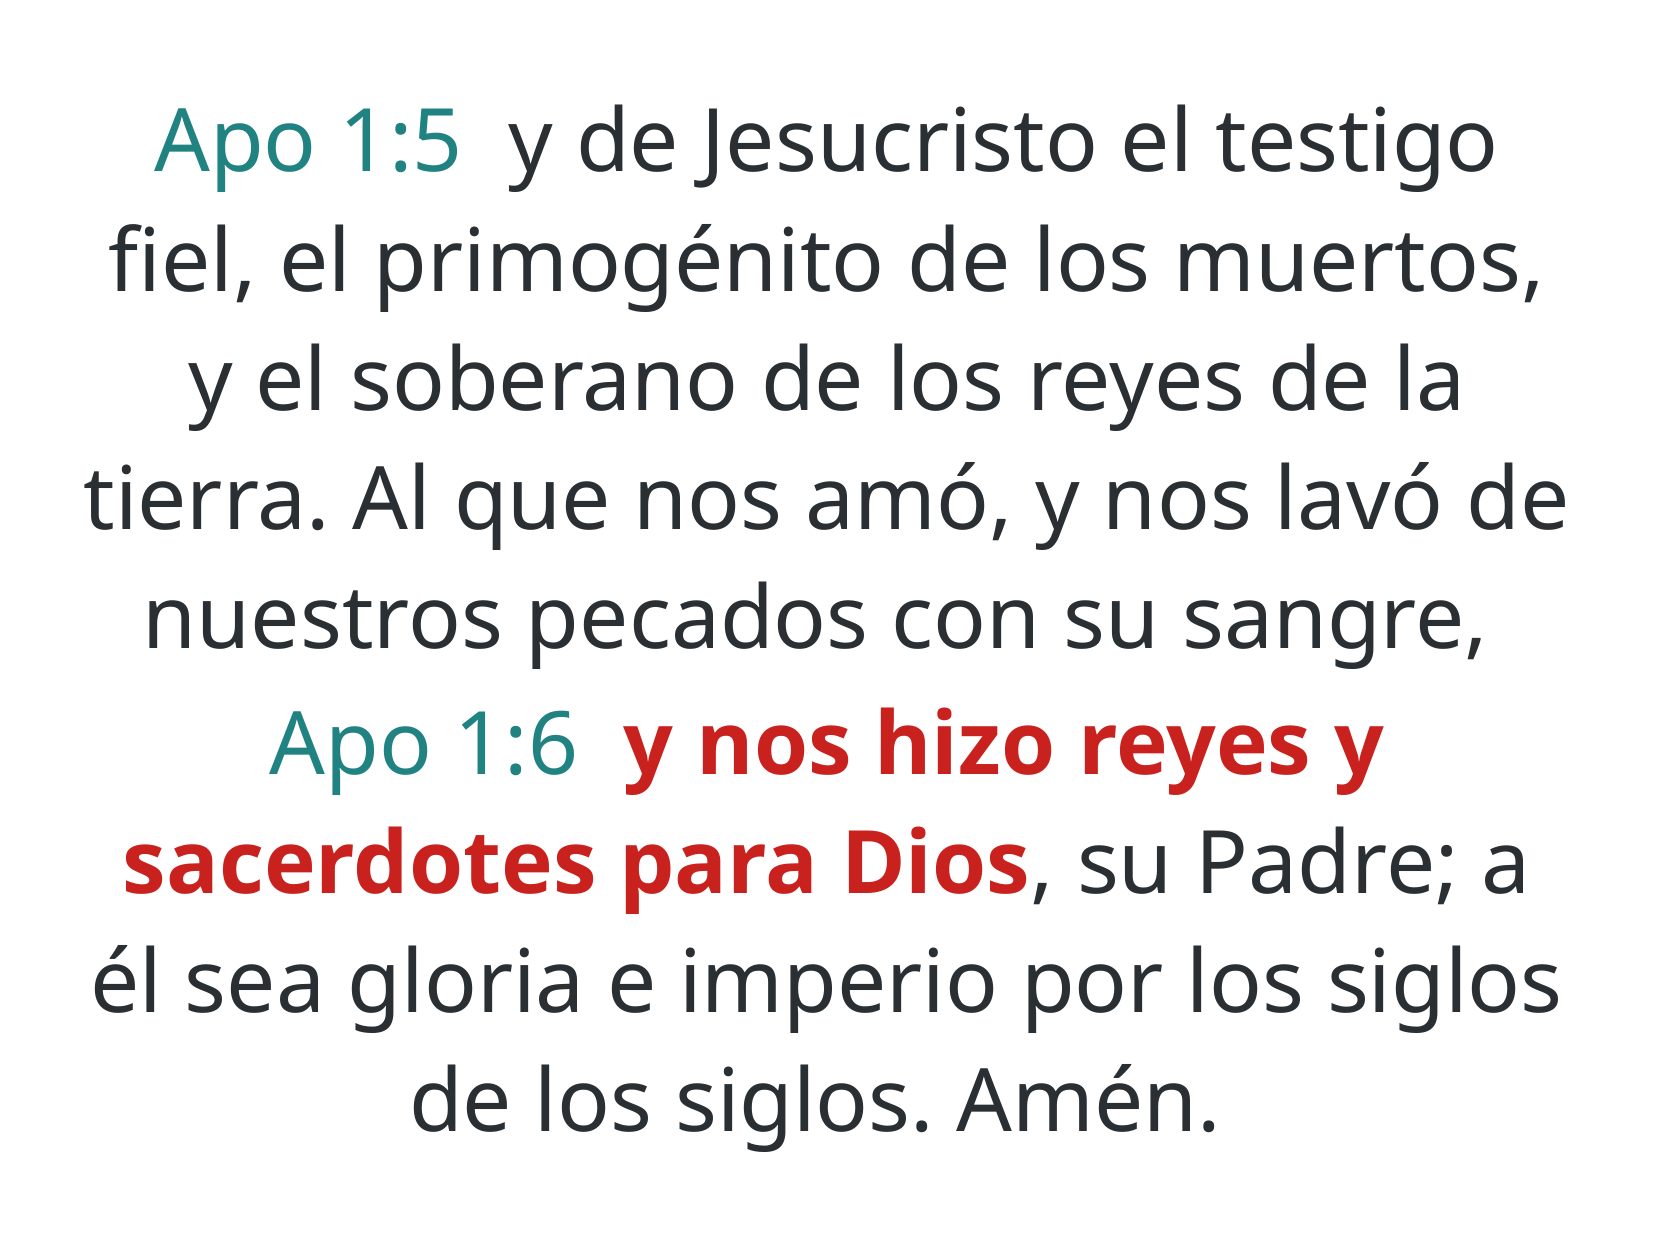

# Apo 1:5 y de Jesucristo el testigo fiel, el primogénito de los muertos, y el soberano de los reyes de la tierra. Al que nos amó, y nos lavó de nuestros pecados con su sangre,
Apo 1:6 y nos hizo reyes y sacerdotes para Dios, su Padre; a él sea gloria e imperio por los siglos de los siglos. Amén.